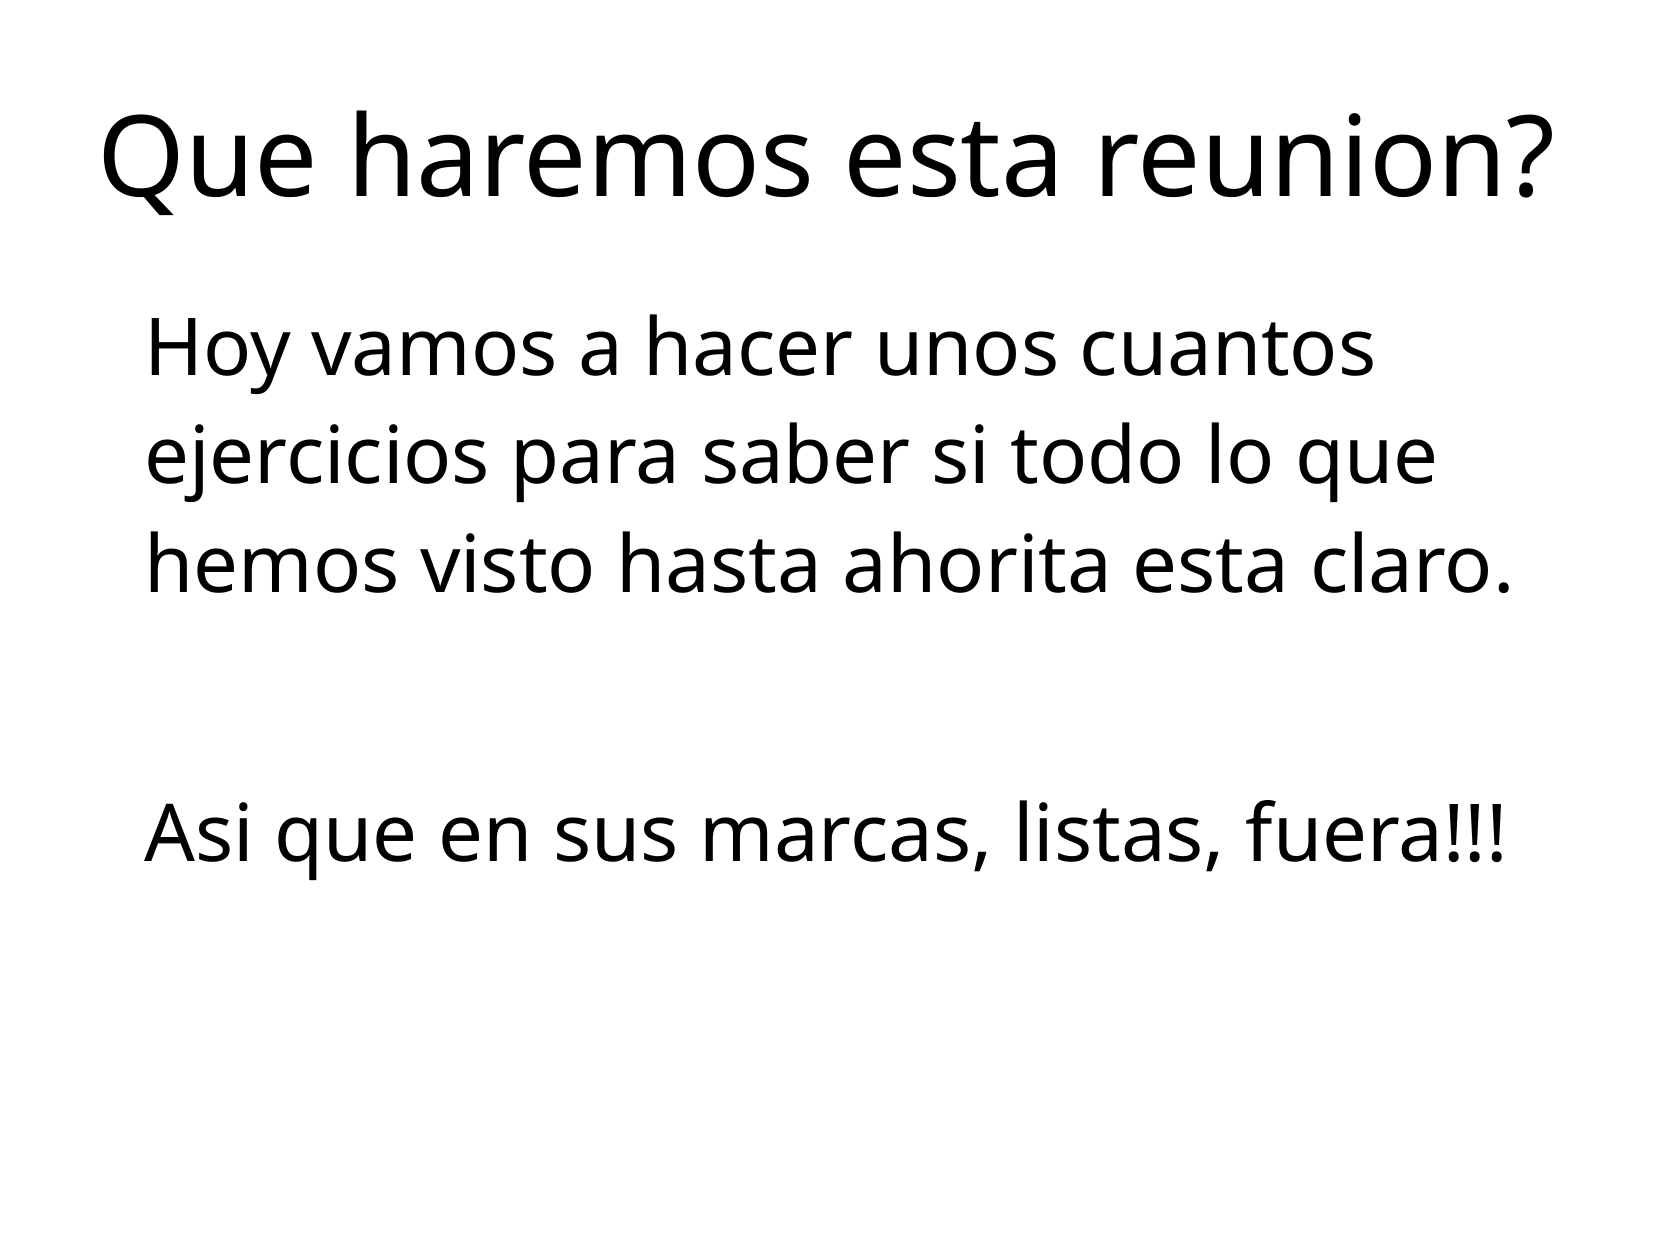

# Que haremos esta reunion?
Hoy vamos a hacer unos cuantos ejercicios para saber si todo lo que hemos visto hasta ahorita esta claro.
Asi que en sus marcas, listas, fuera!!!